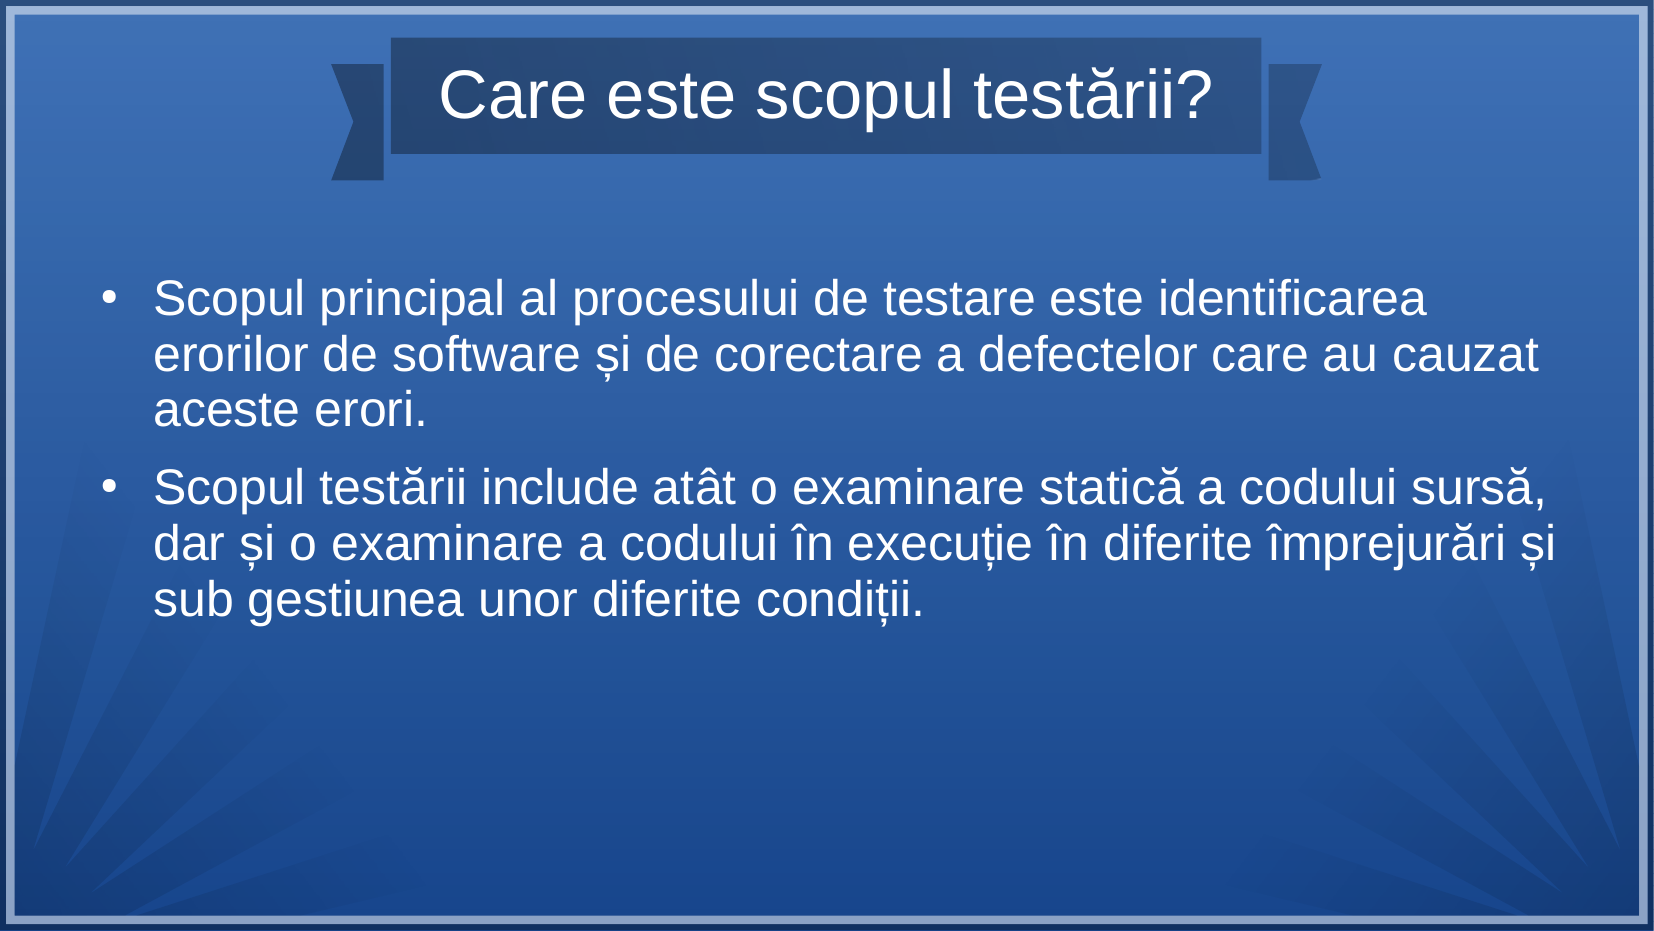

# Care este scopul testării?
Scopul principal al procesului de testare este identificarea erorilor de software și de corectare a defectelor care au cauzat aceste erori.
Scopul testării include atât o examinare statică a codului sursă, dar și o examinare a codului în execuție în diferite împrejurări și sub gestiunea unor diferite condiții.